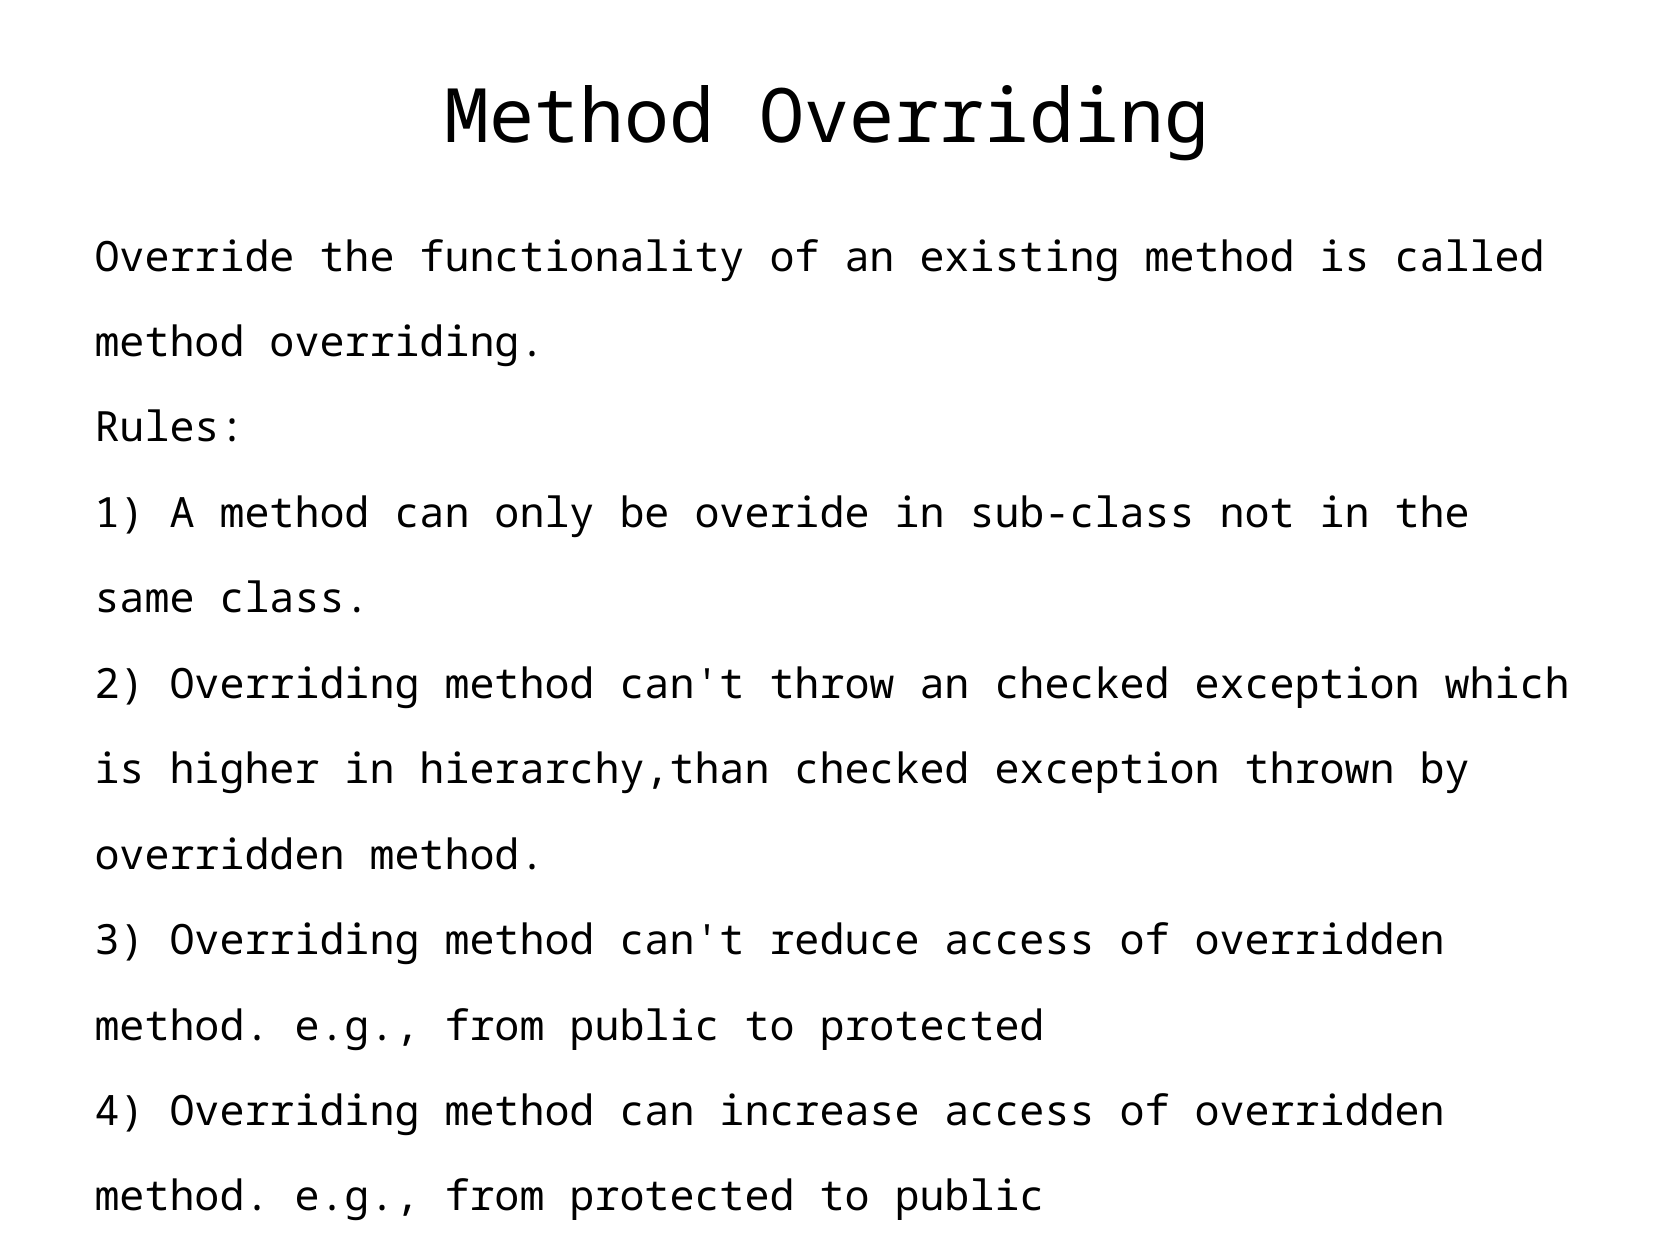

# Method Overriding
Override the functionality of an existing method is called method overriding.
Rules:
1) A method can only be overide in sub-class not in the same class.
2) Overriding method can't throw an checked exception which is higher in hierarchy,than checked exception thrown by overridden method.
3) Overriding method can't reduce access of overridden method. e.g., from public to protected
4) Overriding method can increase access of overridden method. e.g., from protected to public
5) private, static and final method can not be overridden in Java